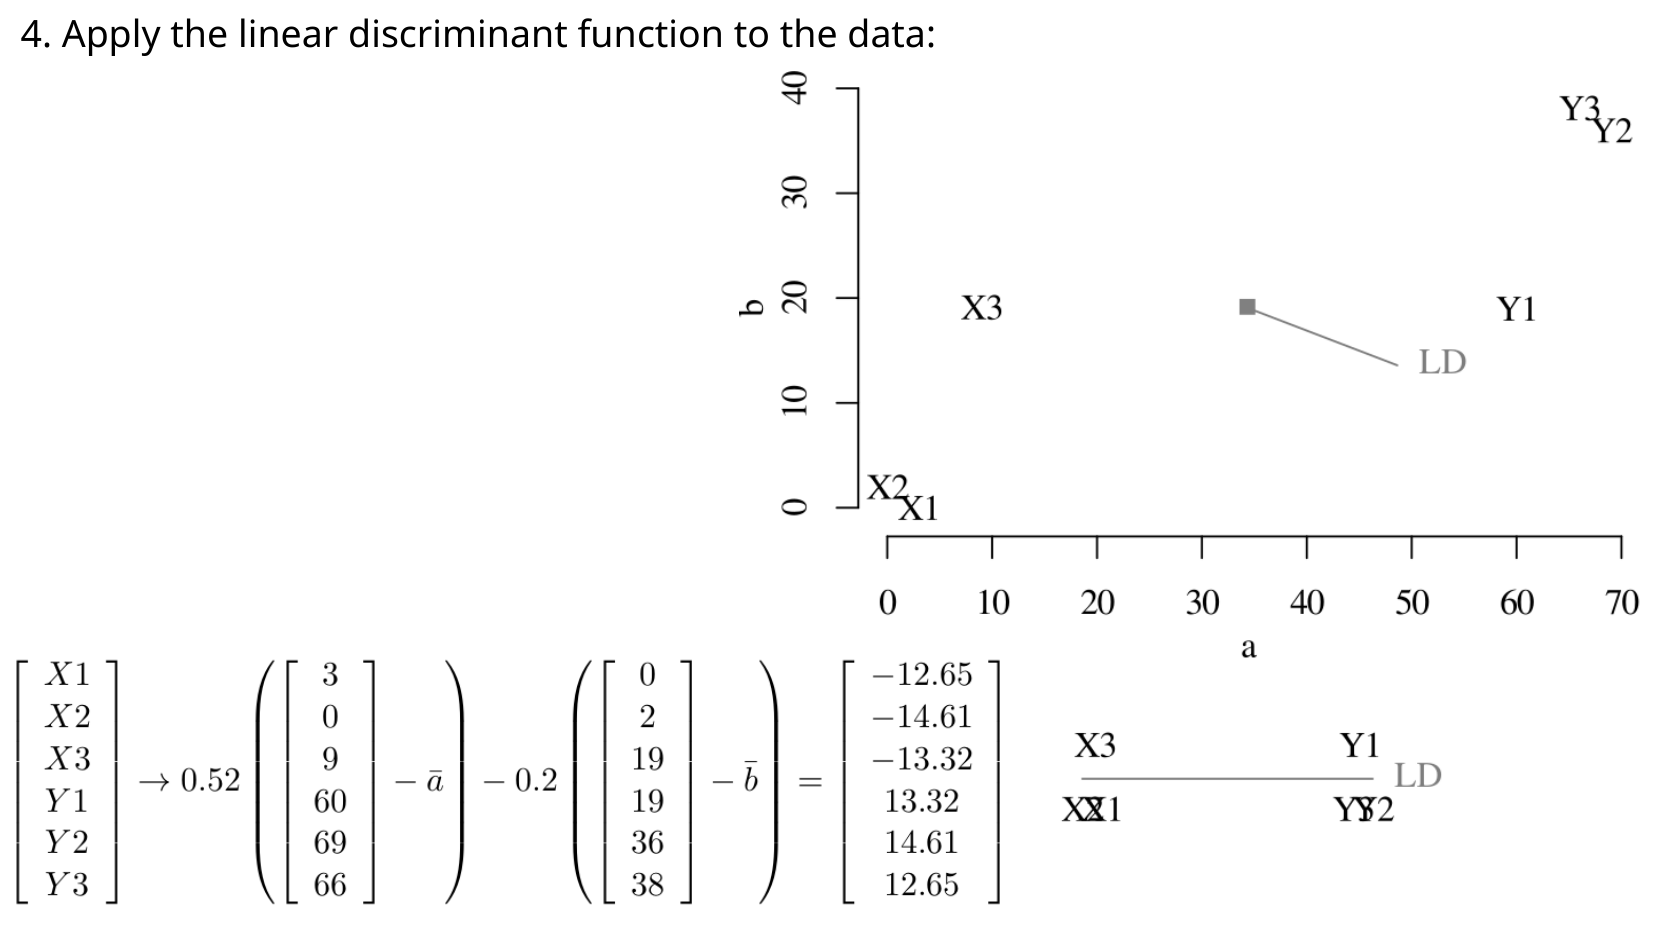

4. Apply the linear discriminant function to the data: